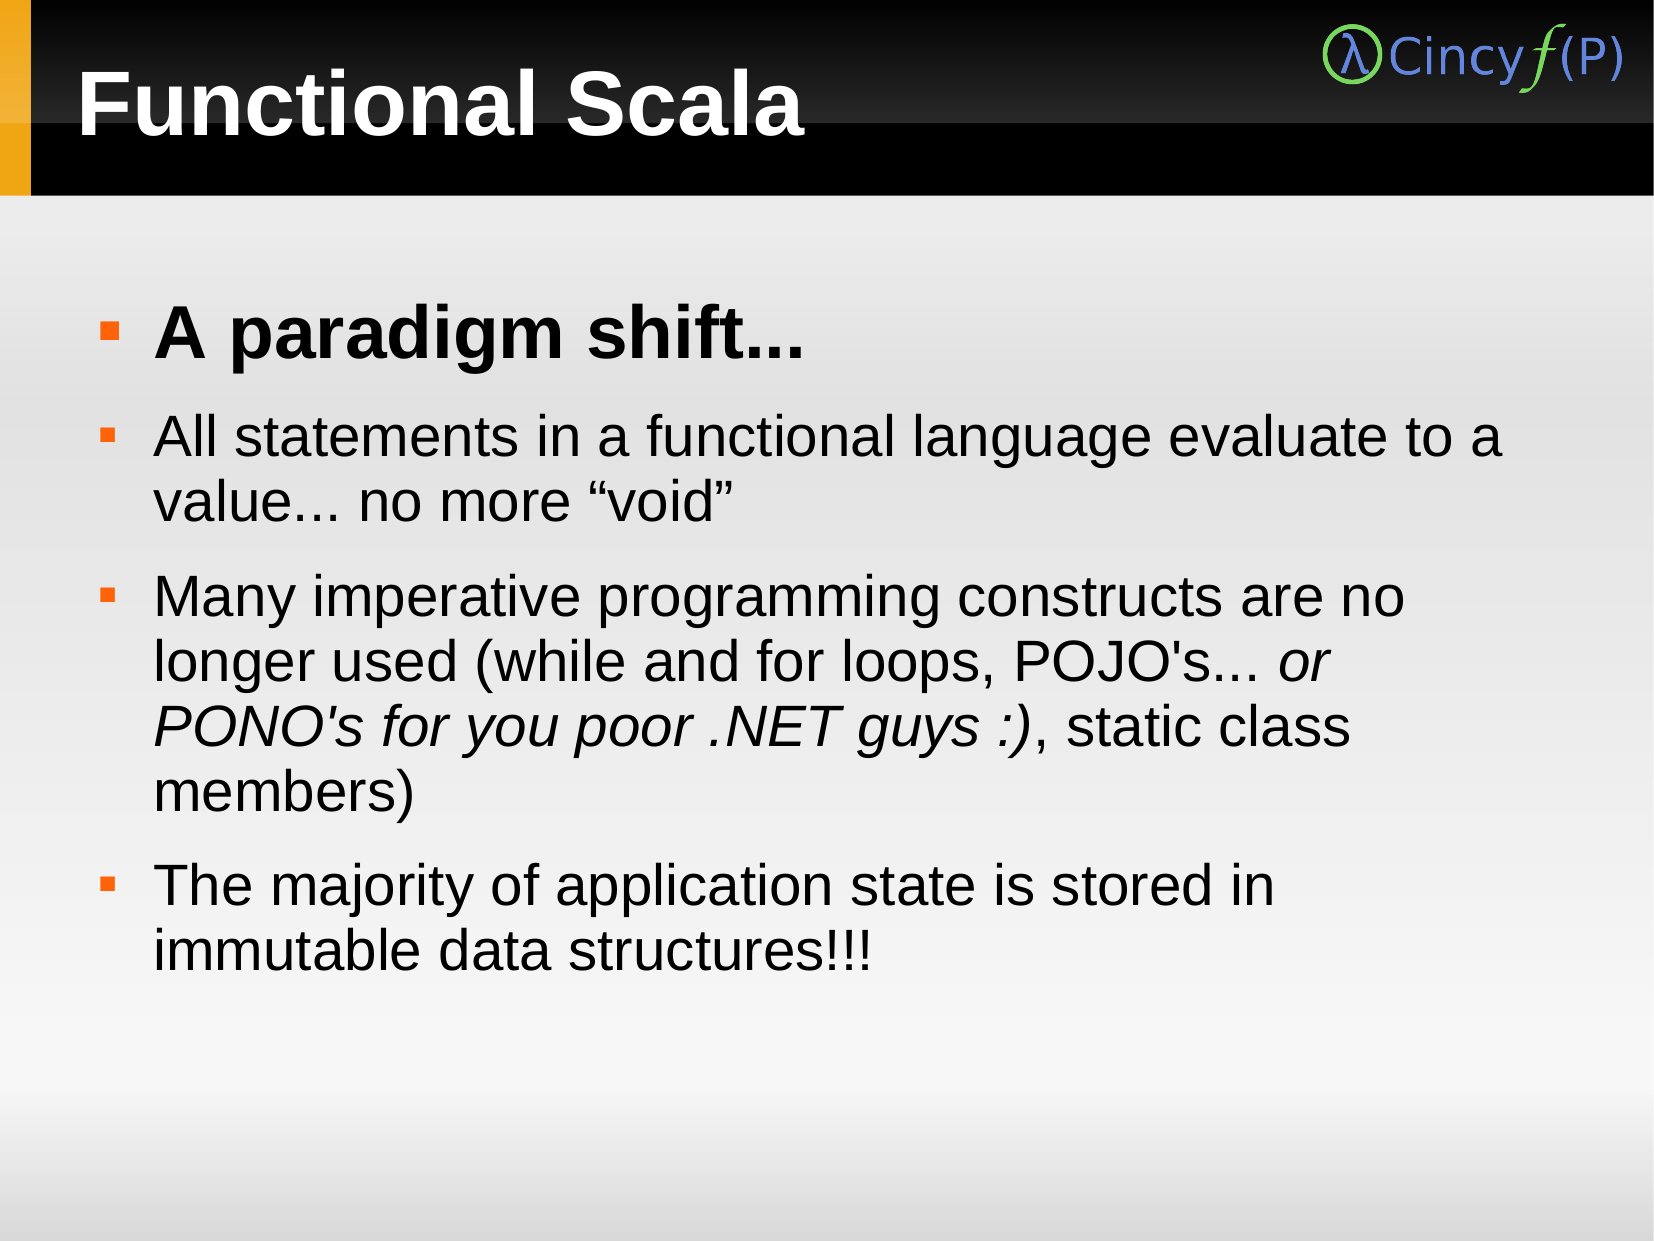

# Functional Scala
A paradigm shift...
All statements in a functional language evaluate to a value... no more “void”
Many imperative programming constructs are no longer used (while and for loops, POJO's... or PONO's for you poor .NET guys :), static class members)
The majority of application state is stored in immutable data structures!!!